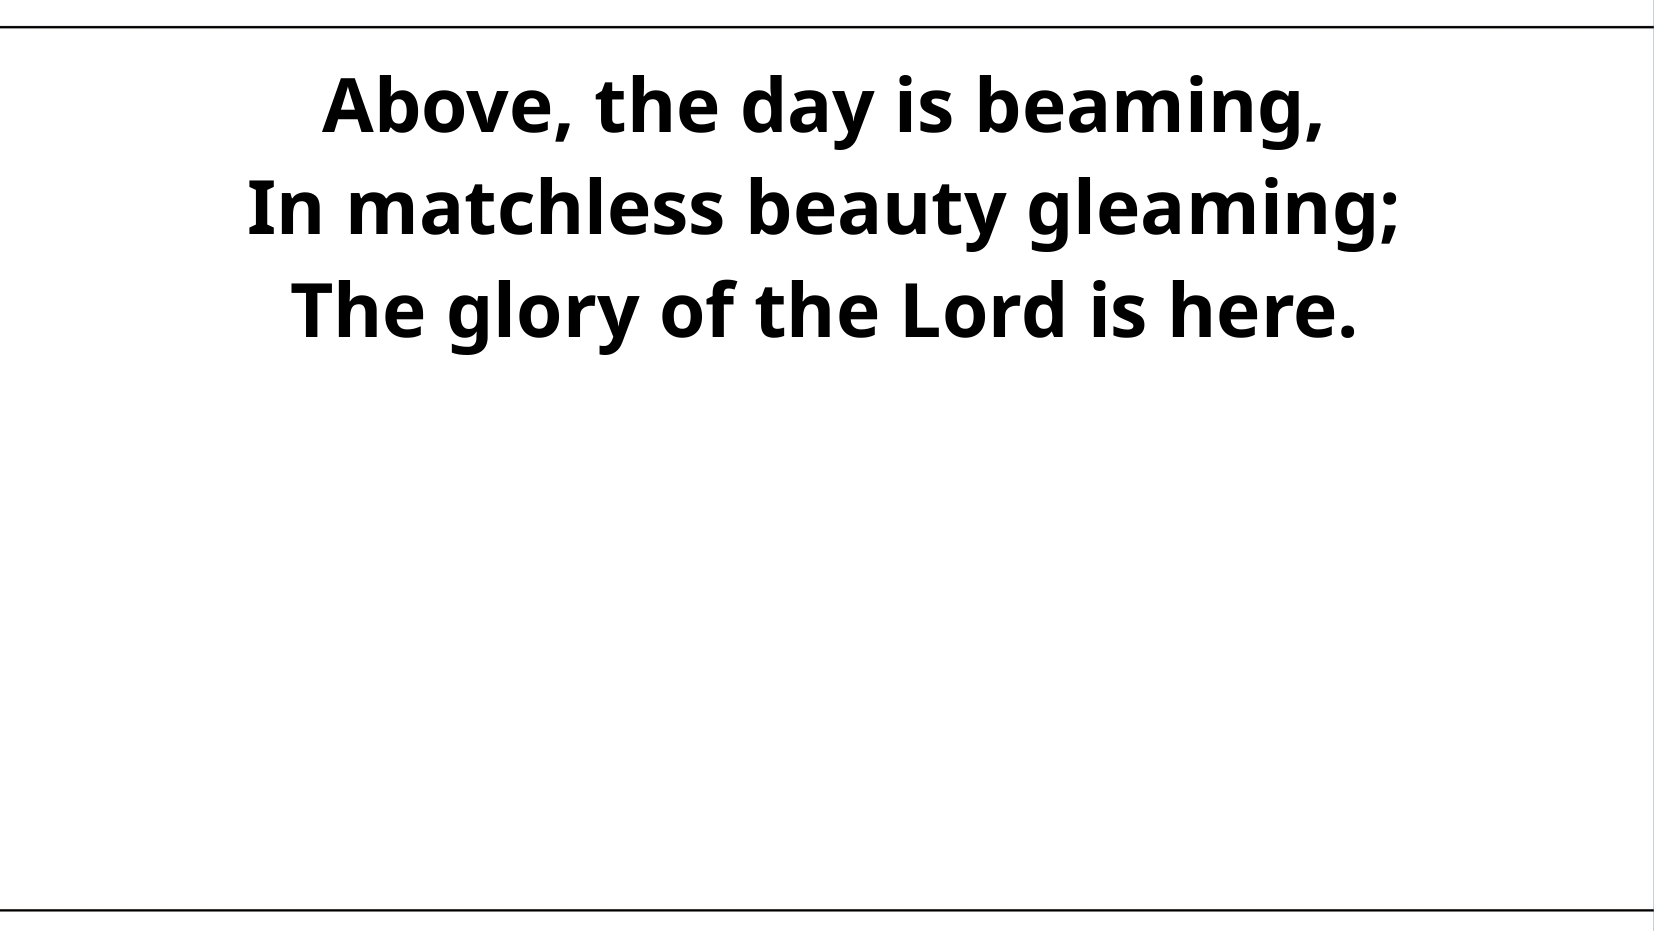

Above, the day is beaming,
In matchless beauty gleaming;
The glory of the Lord is here.